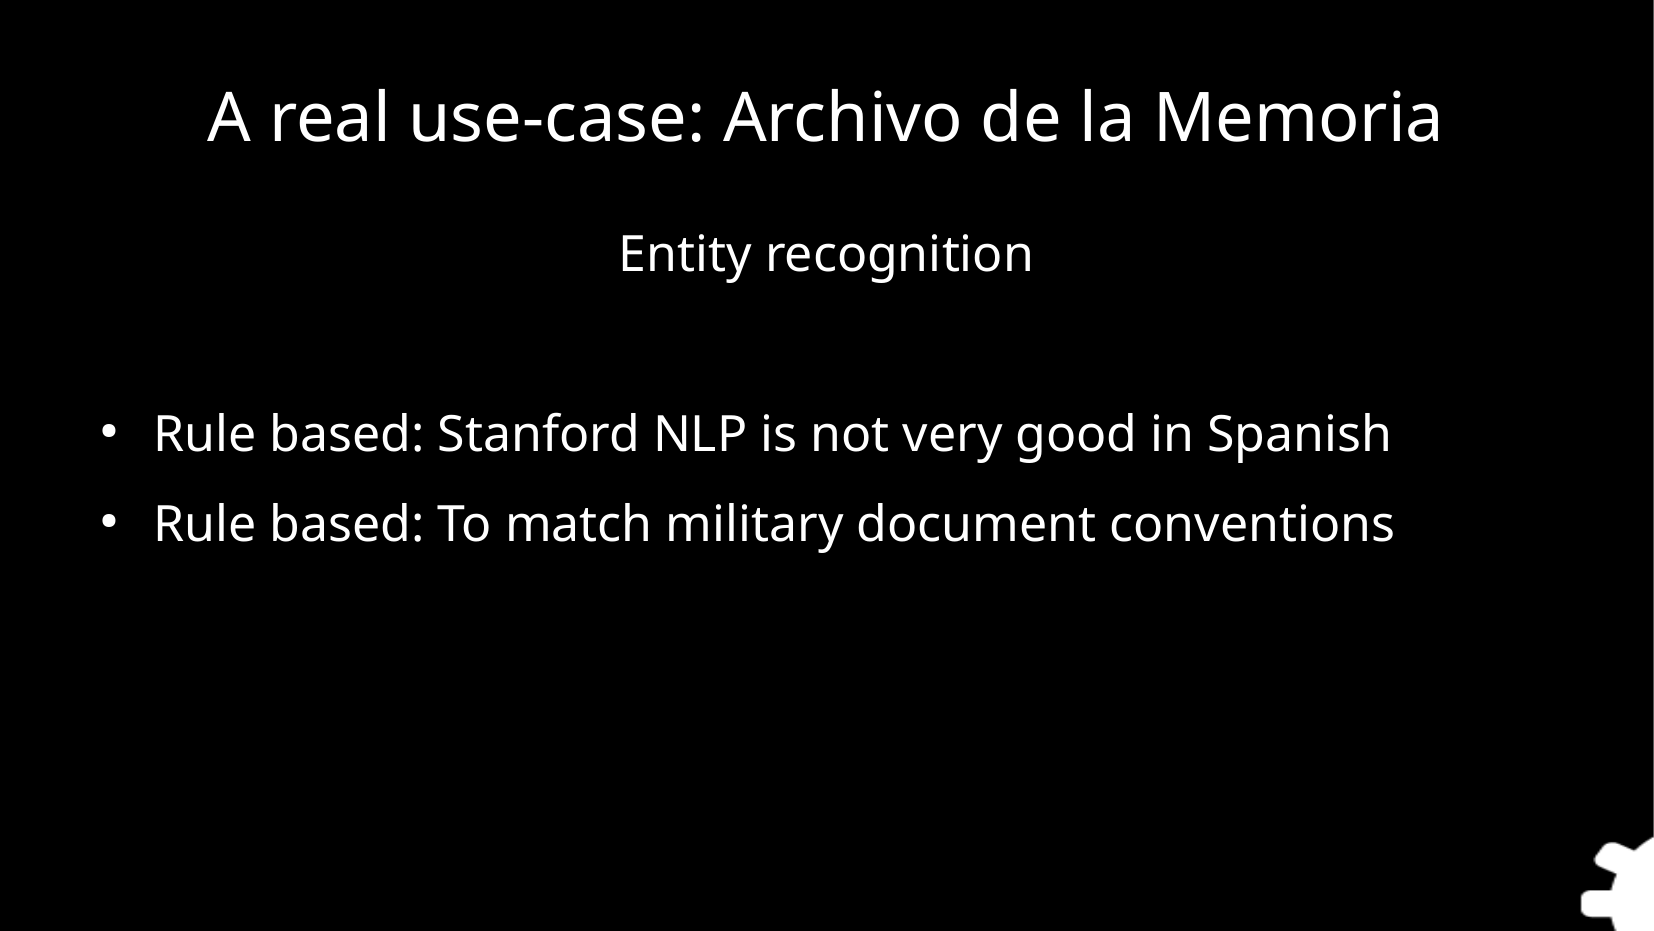

# A real use-case: Archivo de la Memoria
Entity recognition
Rule based: Stanford NLP is not very good in Spanish
Rule based: To match military document conventions